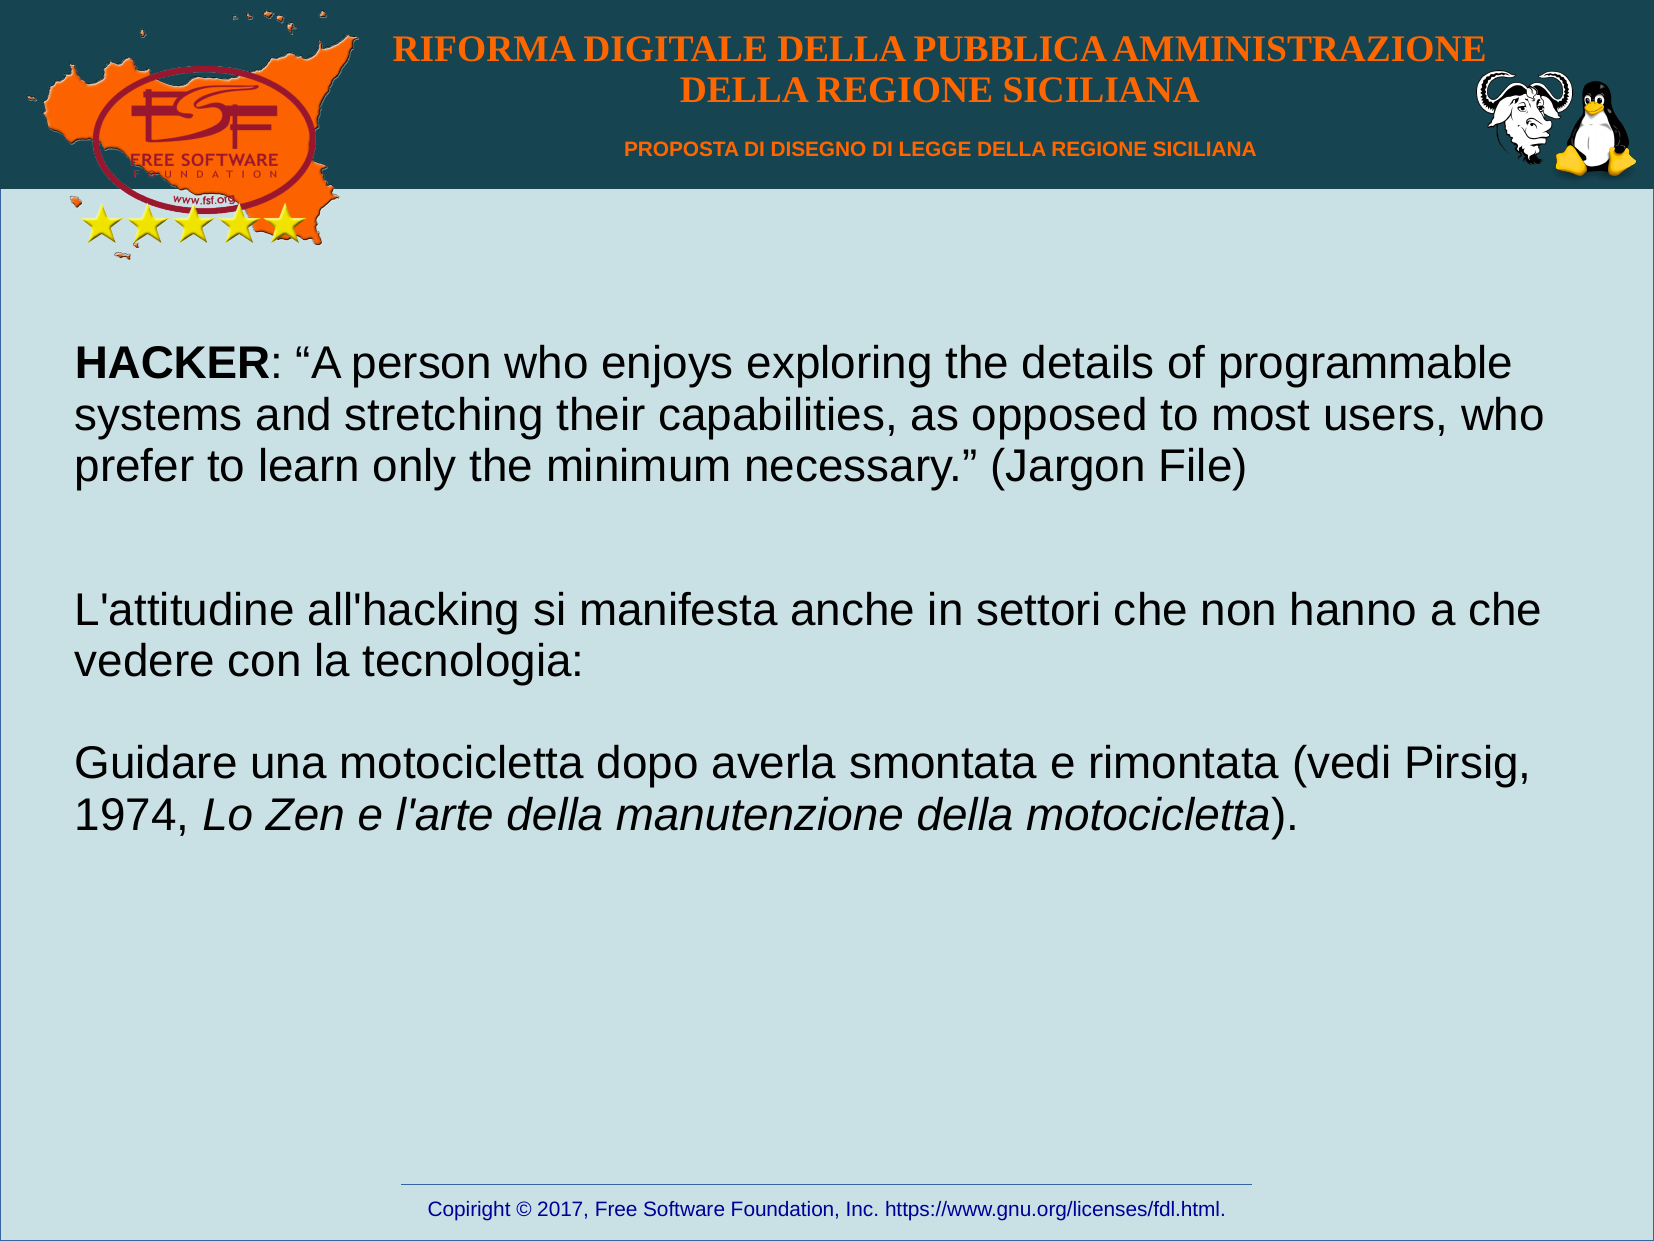

HACKER: “A person who enjoys exploring the details of programmable systems and stretching their capabilities, as opposed to most users, who prefer to learn only the minimum necessary.” (Jargon File)
L'attitudine all'hacking si manifesta anche in settori che non hanno a che vedere con la tecnologia:
Guidare una motocicletta dopo averla smontata e rimontata (vedi Pirsig, 1974, Lo Zen e l'arte della manutenzione della motocicletta).